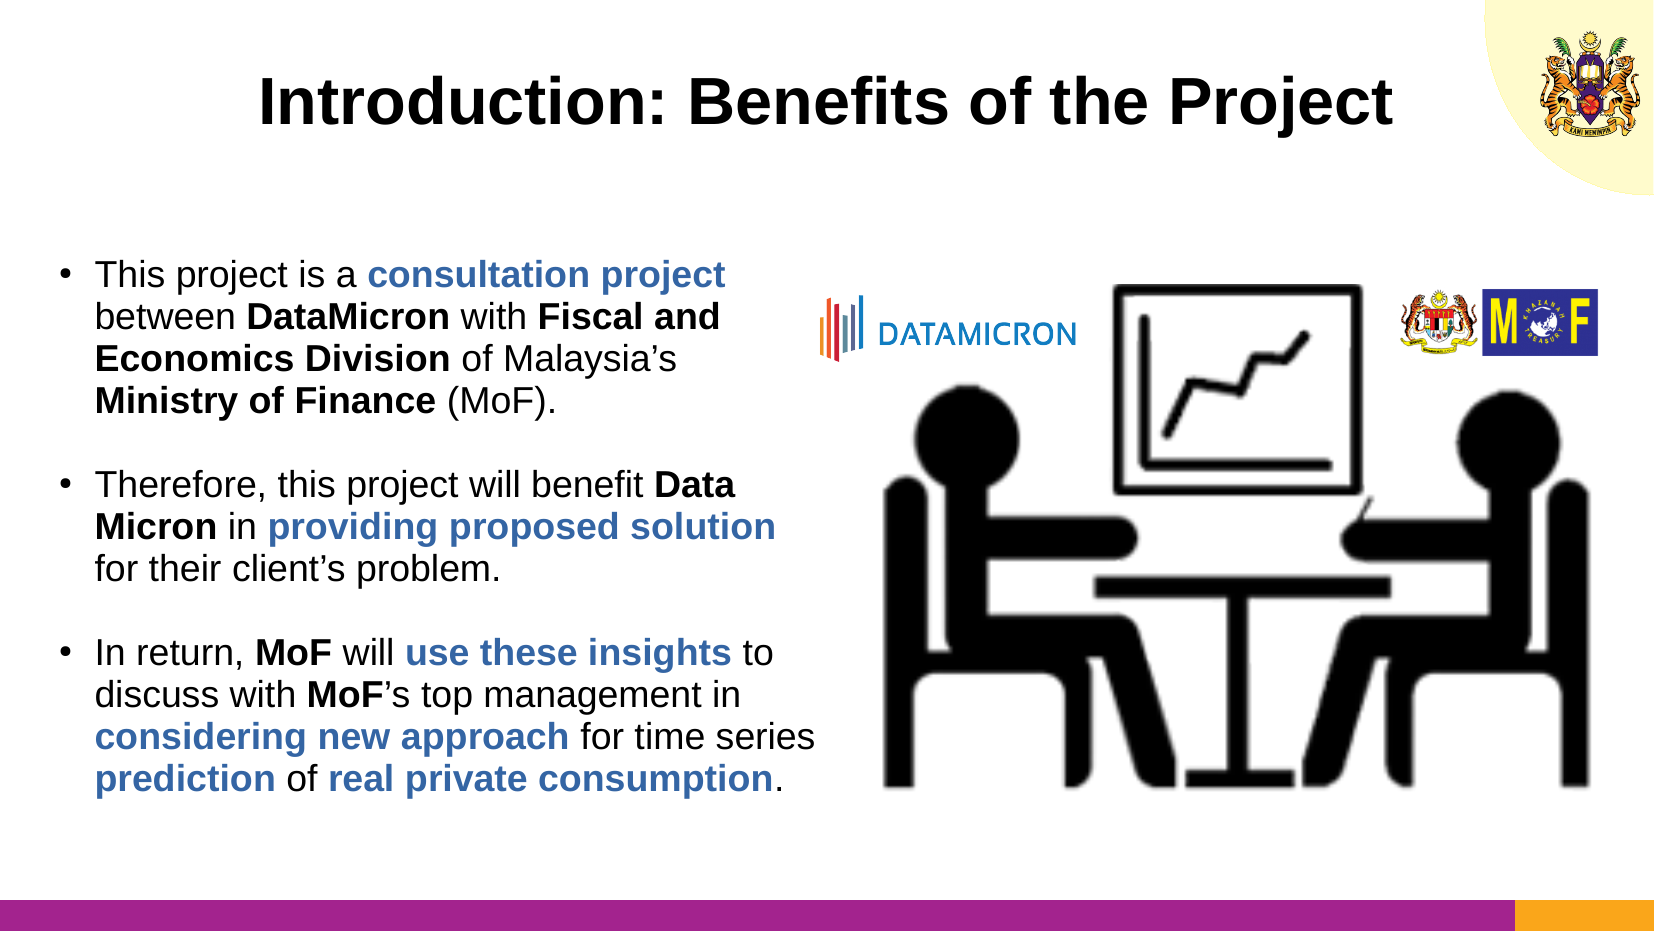

Introduction: Benefits of the Project
# This project is a consultation project between DataMicron with Fiscal and Economics Division of Malaysia’s Ministry of Finance (MoF).
Therefore, this project will benefit Data Micron in providing proposed solution for their client’s problem.
In return, MoF will use these insights to discuss with MoF’s top management in considering new approach for time series prediction of real private consumption.